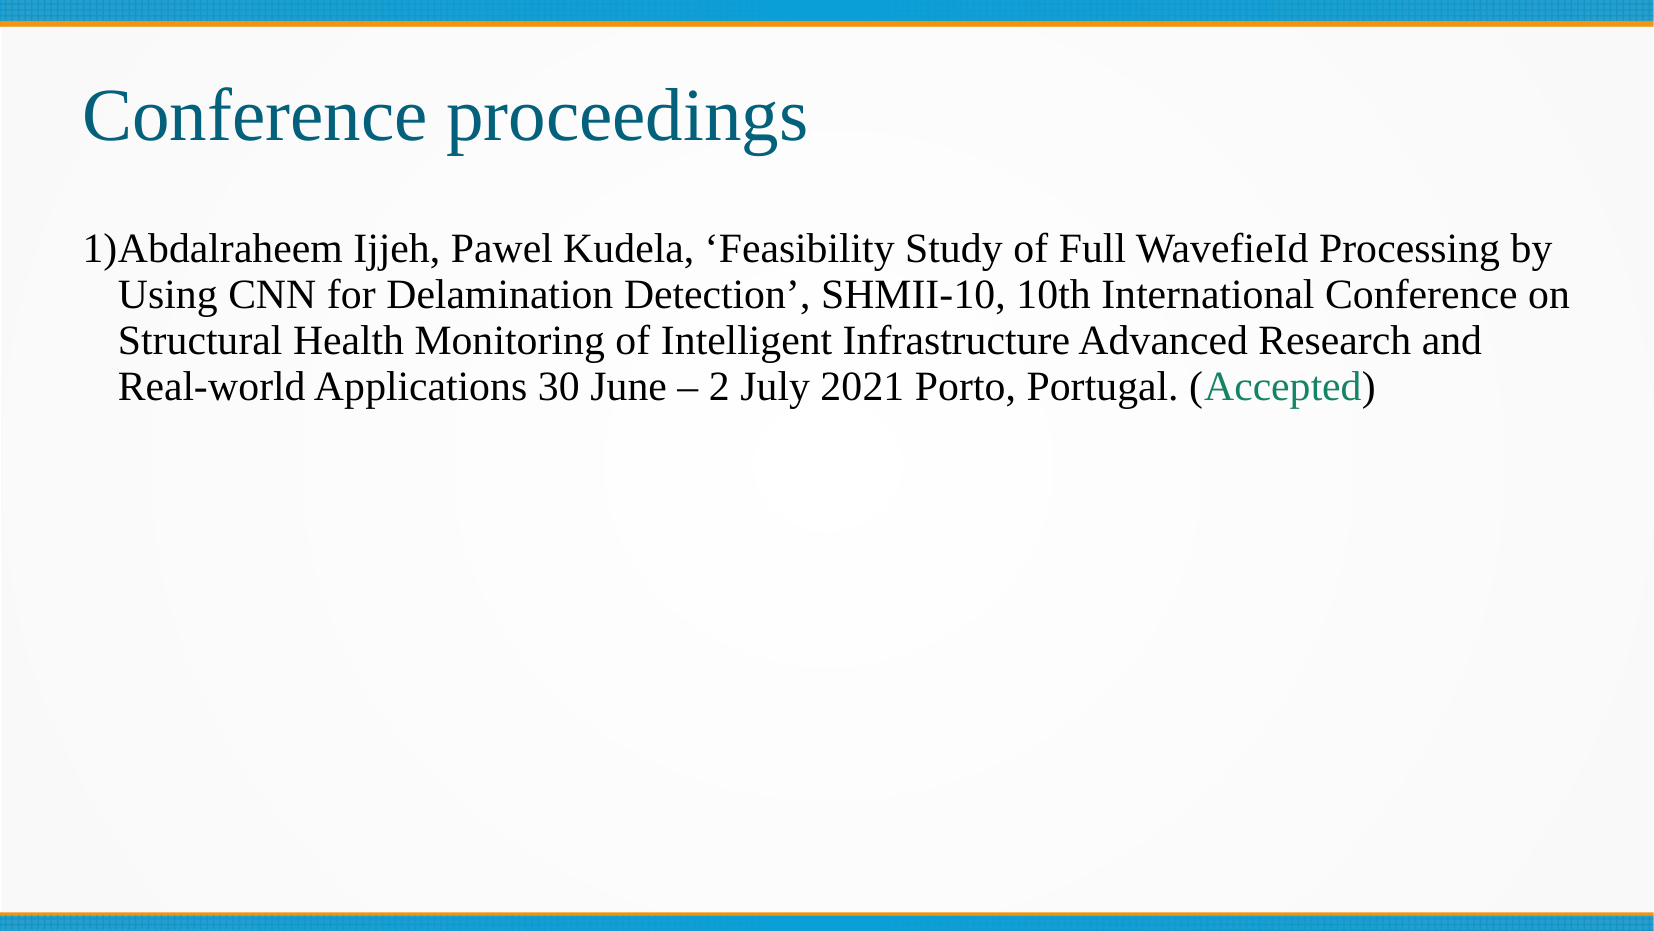

# Conference proceedings
Abdalraheem Ijjeh, Pawel Kudela, ‘Feasibility Study of Full WavefieId Processing by Using CNN for Delamination Detection’, SHMII-10, 10th International Conference on Structural Health Monitoring of Intelligent Infrastructure Advanced Research and Real-world Applications 30 June – 2 July 2021 Porto, Portugal. (Accepted)